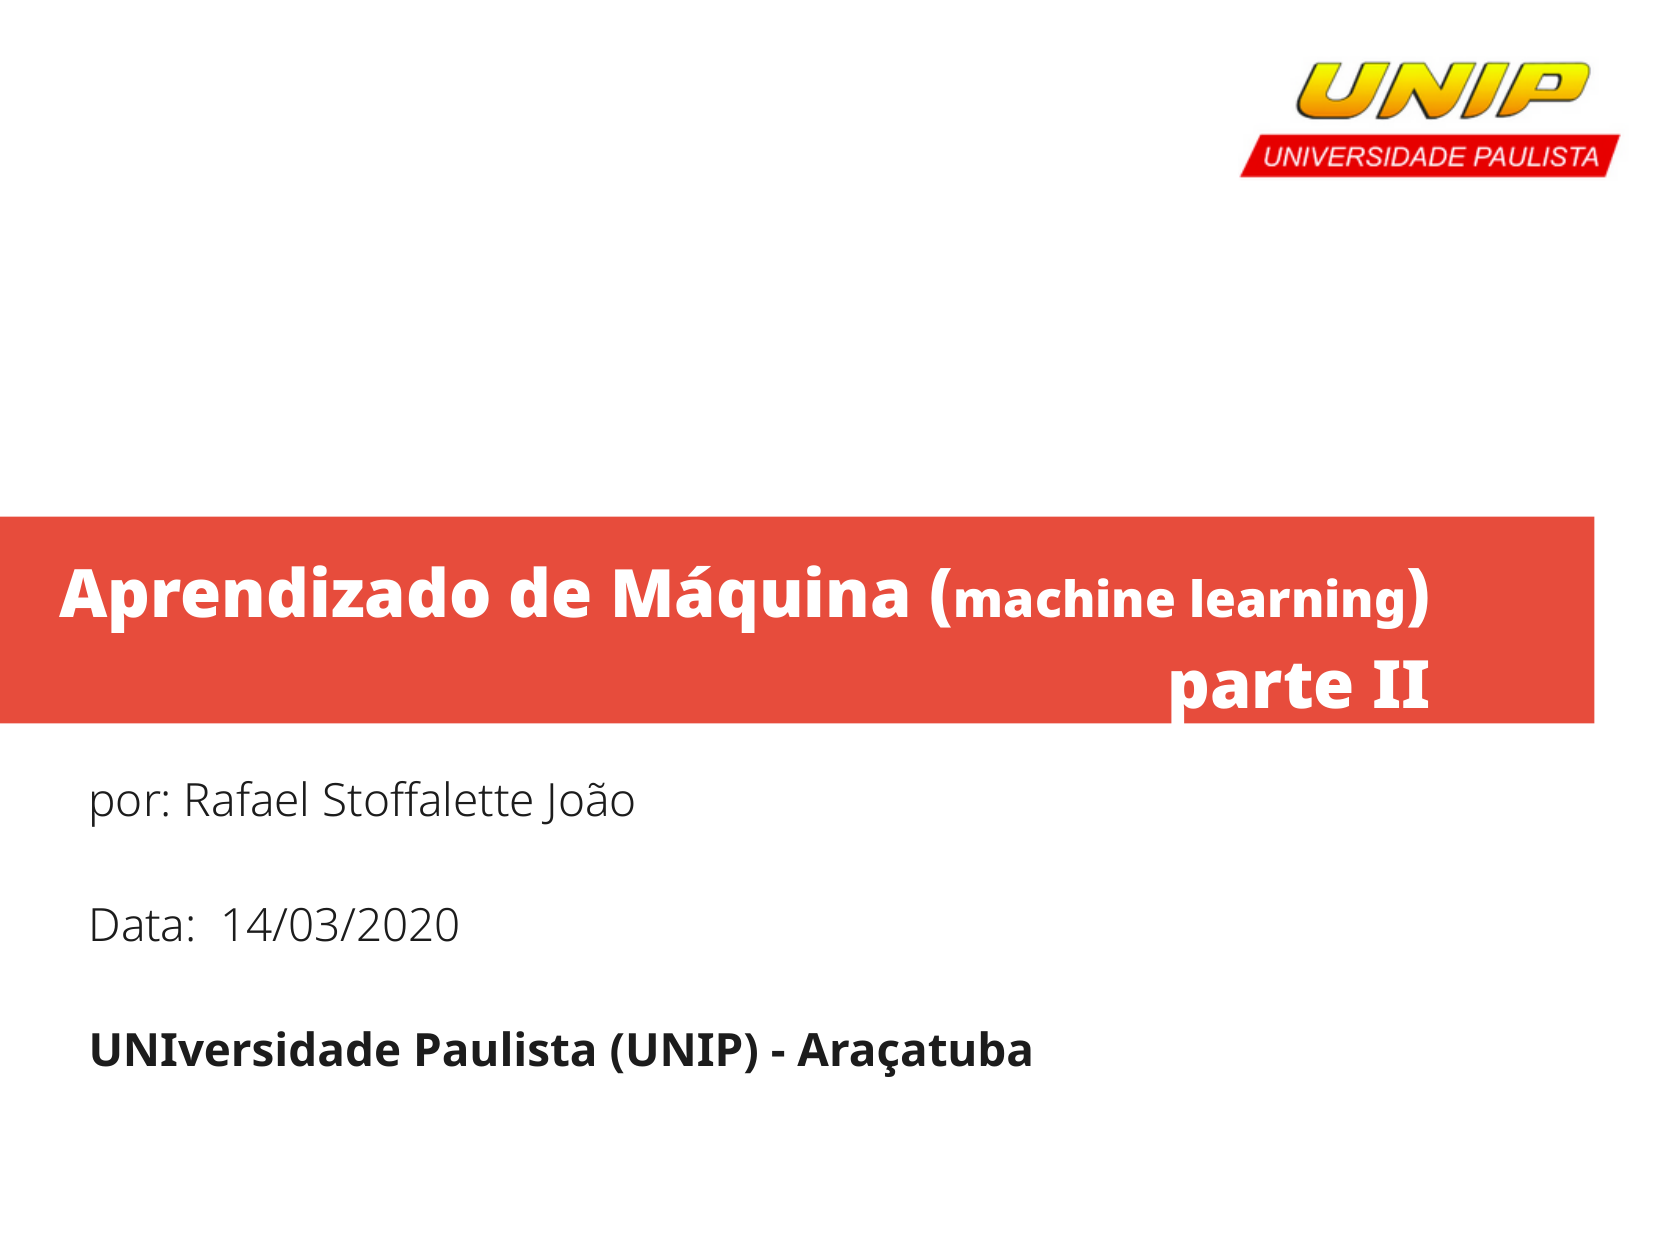

# Aprendizado de Máquina (machine learning) parte II
por: Rafael Stoffalette João
Data: 14/03/2020
UNIversidade Paulista (UNIP) - Araçatuba